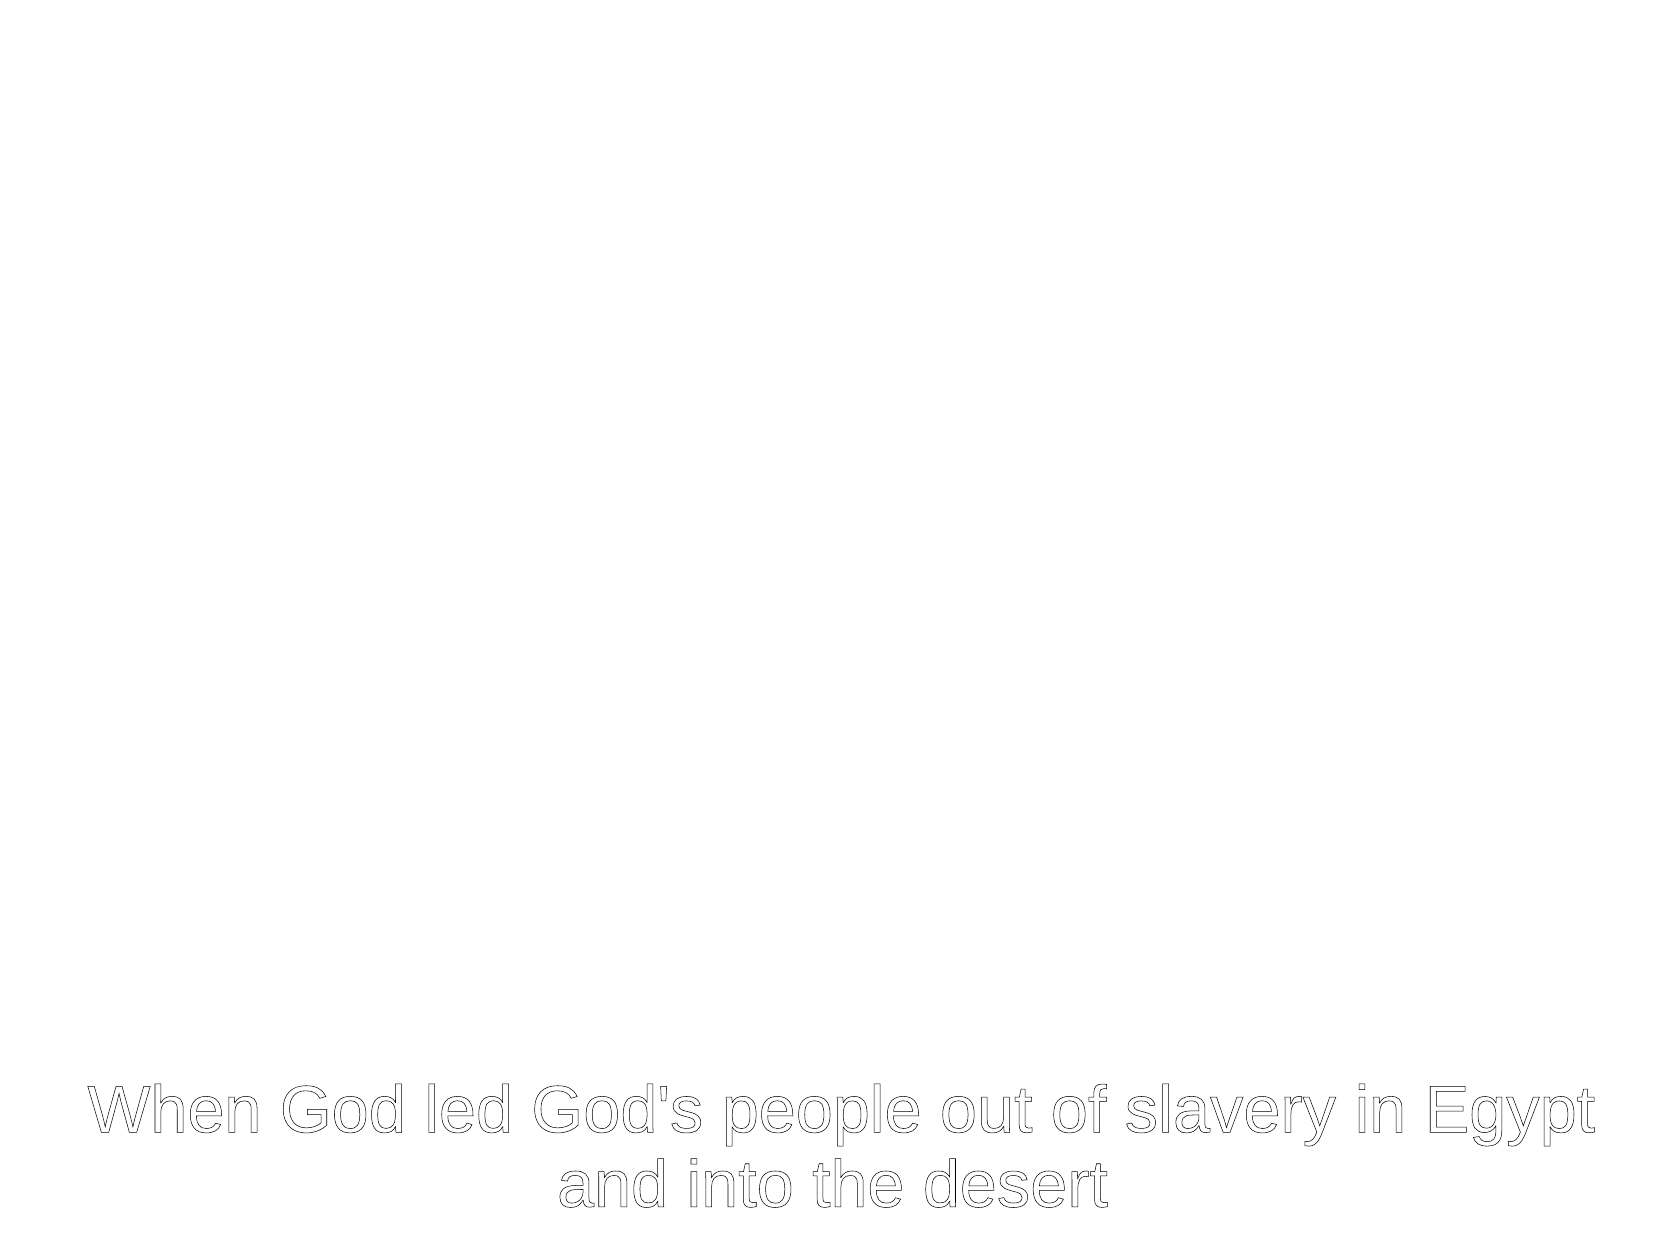

# When God led God's people out of slavery in Egypt and into the desert